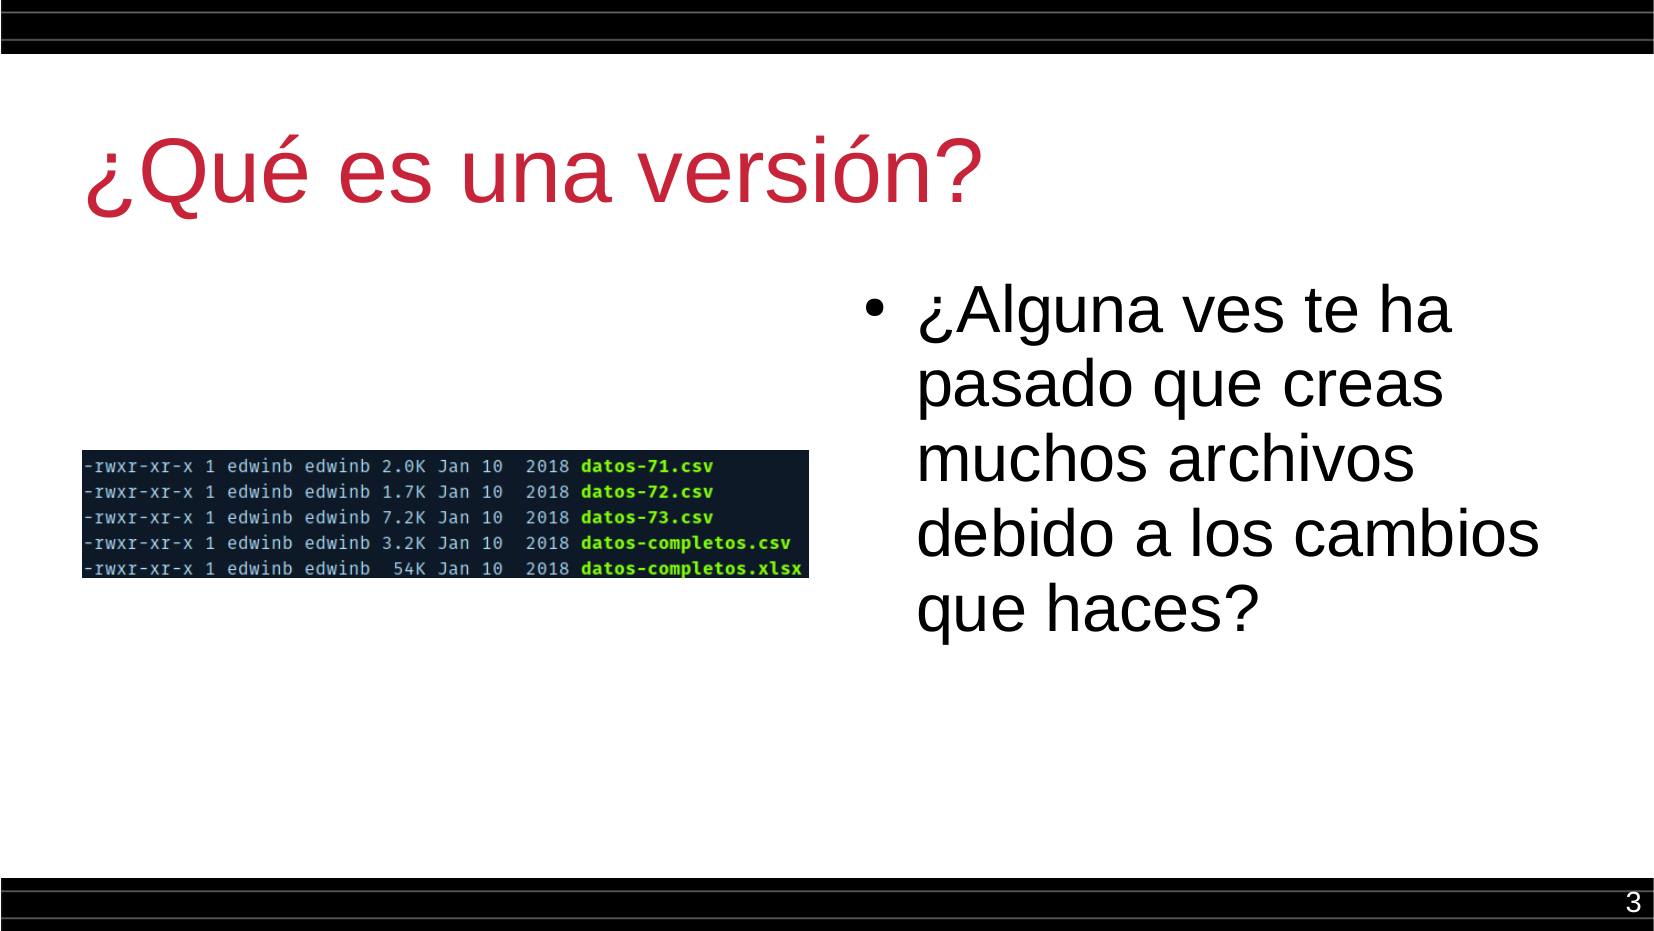

# ¿Qué es una versión?
¿Alguna ves te ha pasado que creas muchos archivos debido a los cambios que haces?